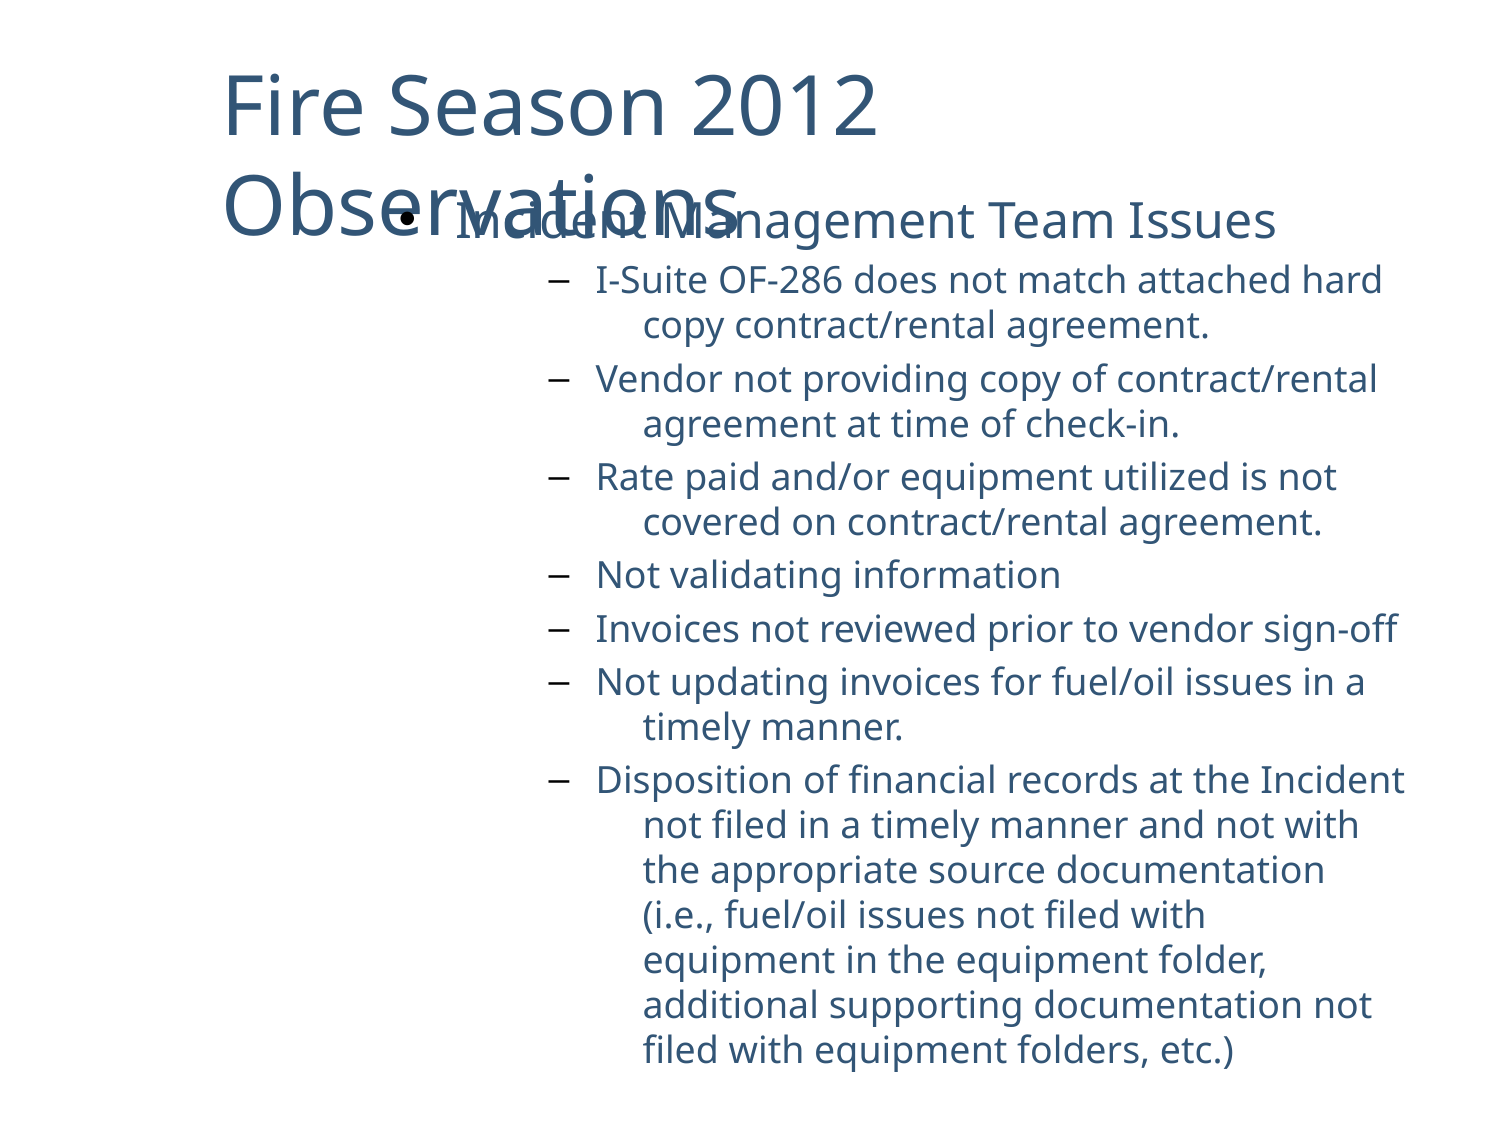

# Fire Season 2012 Observations
Incident Management Team Issues
I-Suite OF-286 does not match attached hard copy contract/rental agreement.
Vendor not providing copy of contract/rental agreement at time of check-in.
Rate paid and/or equipment utilized is not covered on contract/rental agreement.
Not validating information
Invoices not reviewed prior to vendor sign-off
Not updating invoices for fuel/oil issues in a timely manner.
Disposition of financial records at the Incident not filed in a timely manner and not with the appropriate source documentation (i.e., fuel/oil issues not filed with equipment in the equipment folder, additional supporting documentation not filed with equipment folders, etc.)